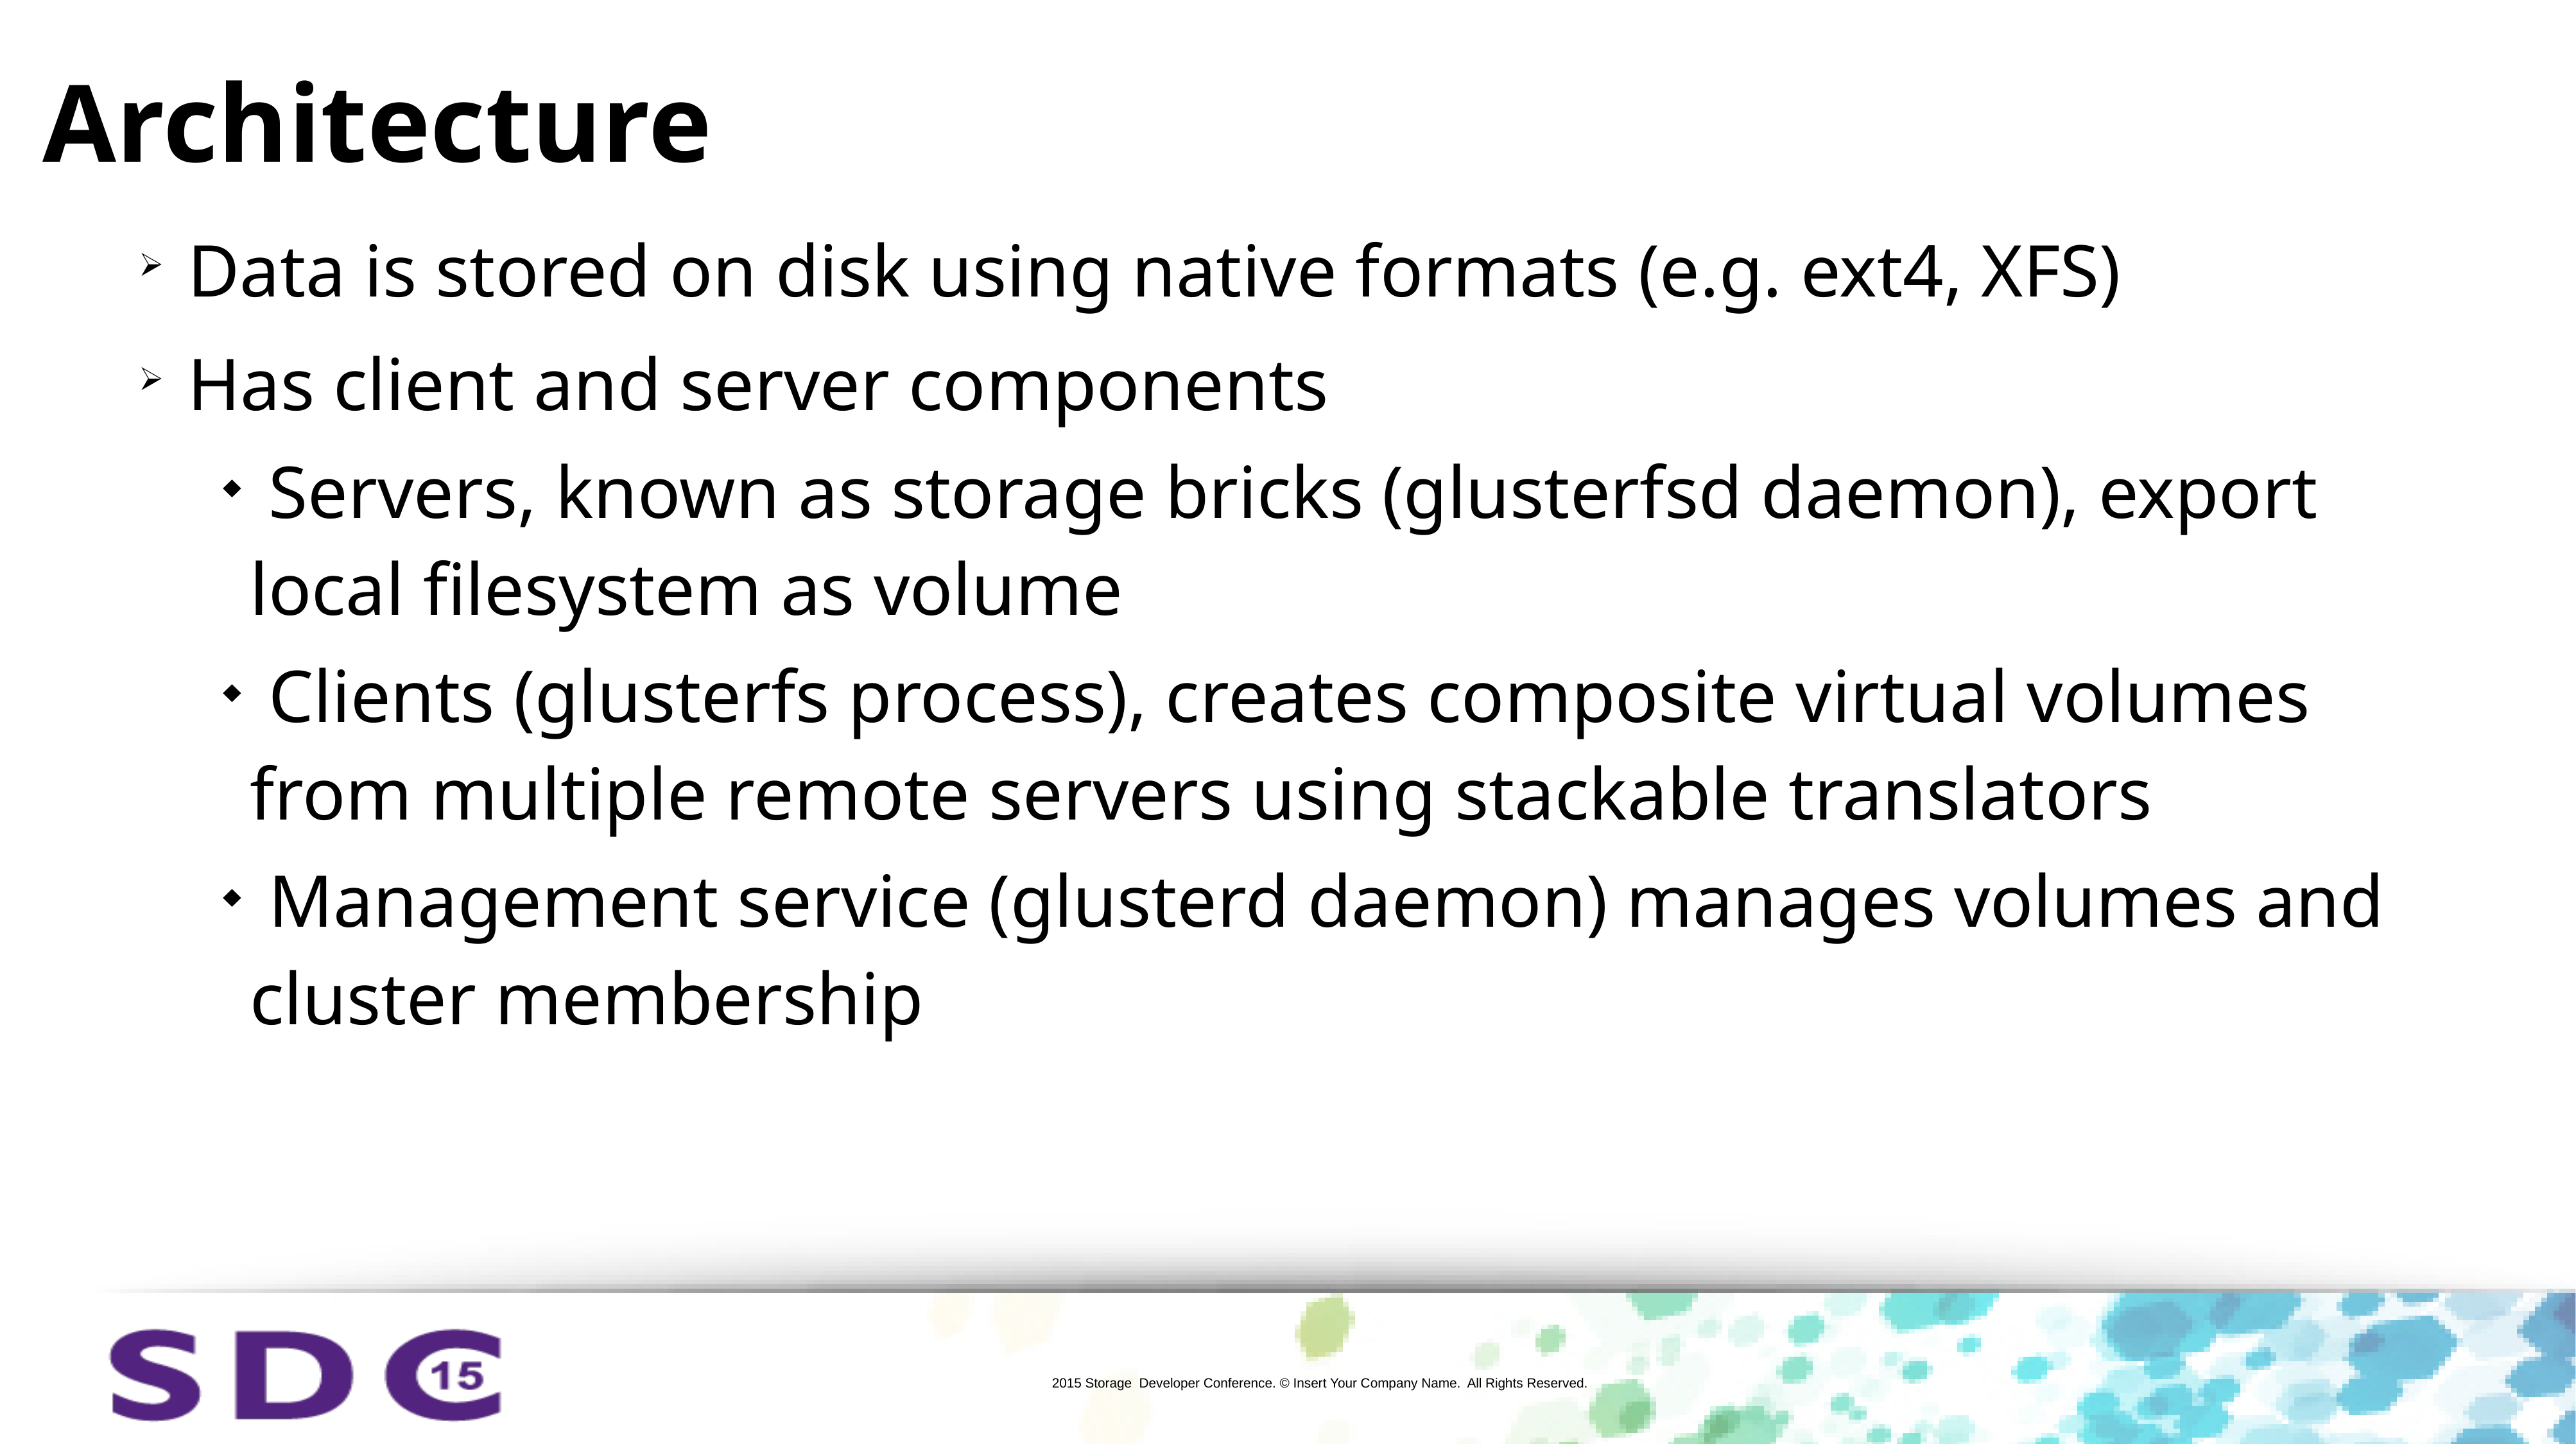

# Architecture
 Data is stored on disk using native formats (e.g. ext4, XFS)
 Has client and server components
 Servers, known as storage bricks (glusterfsd daemon), export local filesystem as volume
 Clients (glusterfs process), creates composite virtual volumes from multiple remote servers using stackable translators
 Management service (glusterd daemon) manages volumes and cluster membership